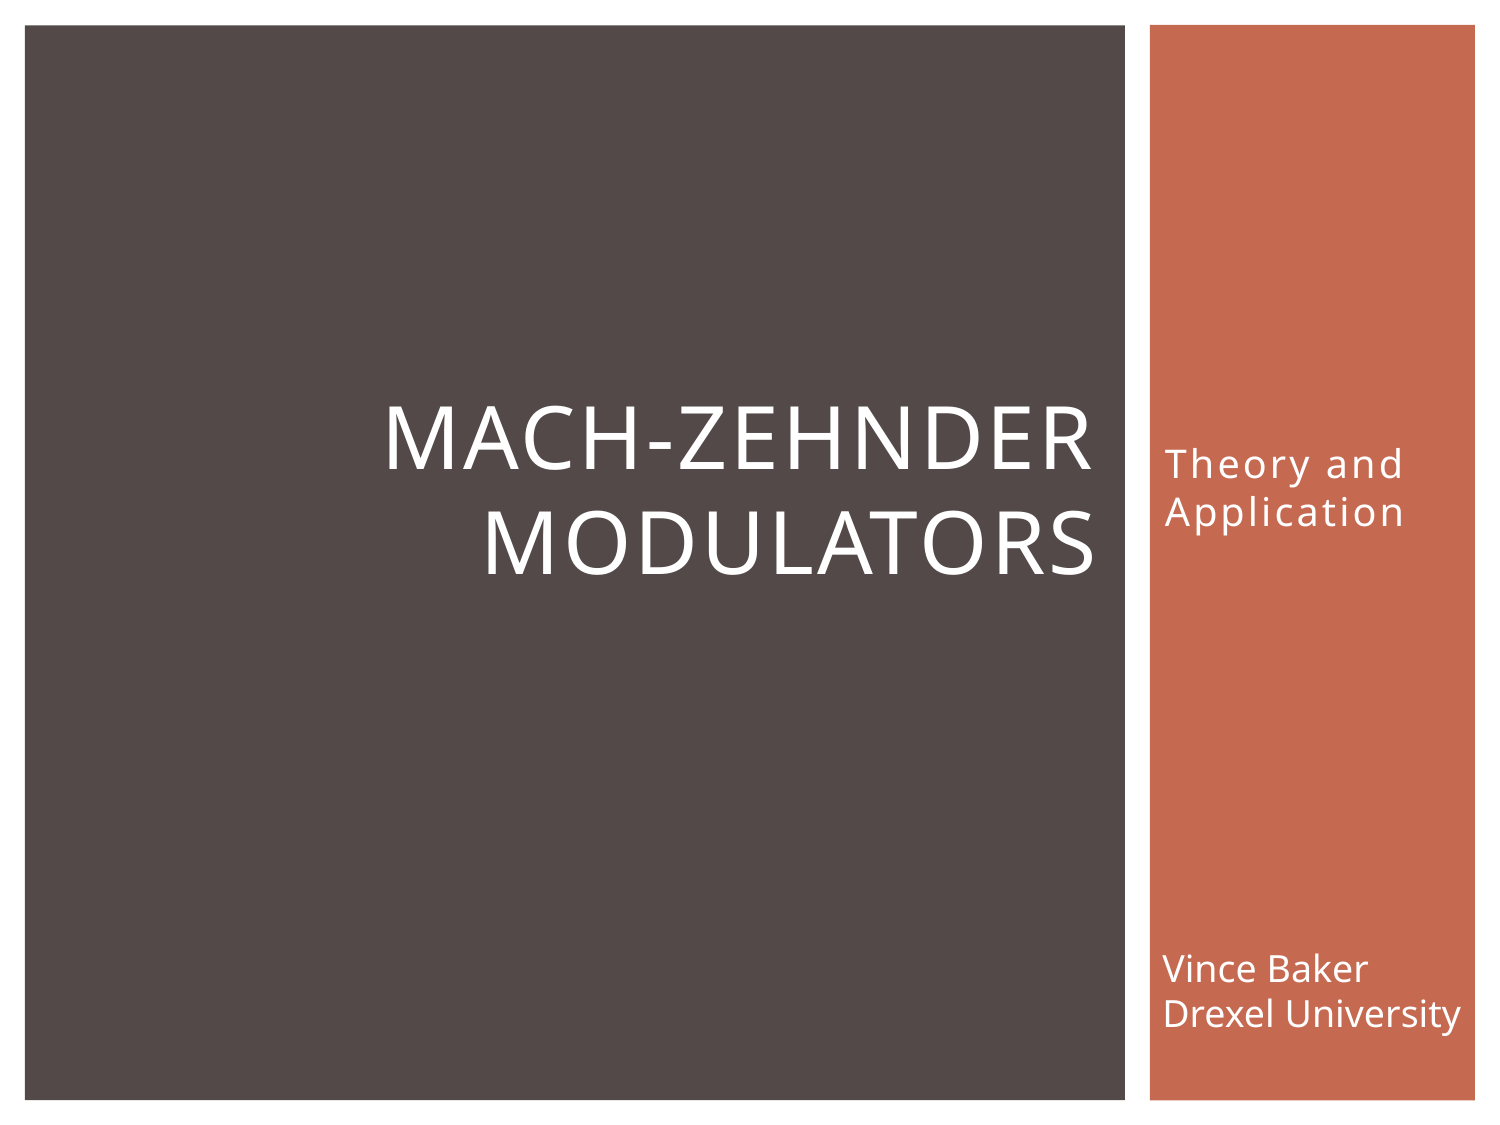

Mach-zehnder modulators
# Theory and Application
Vince Baker
Drexel University